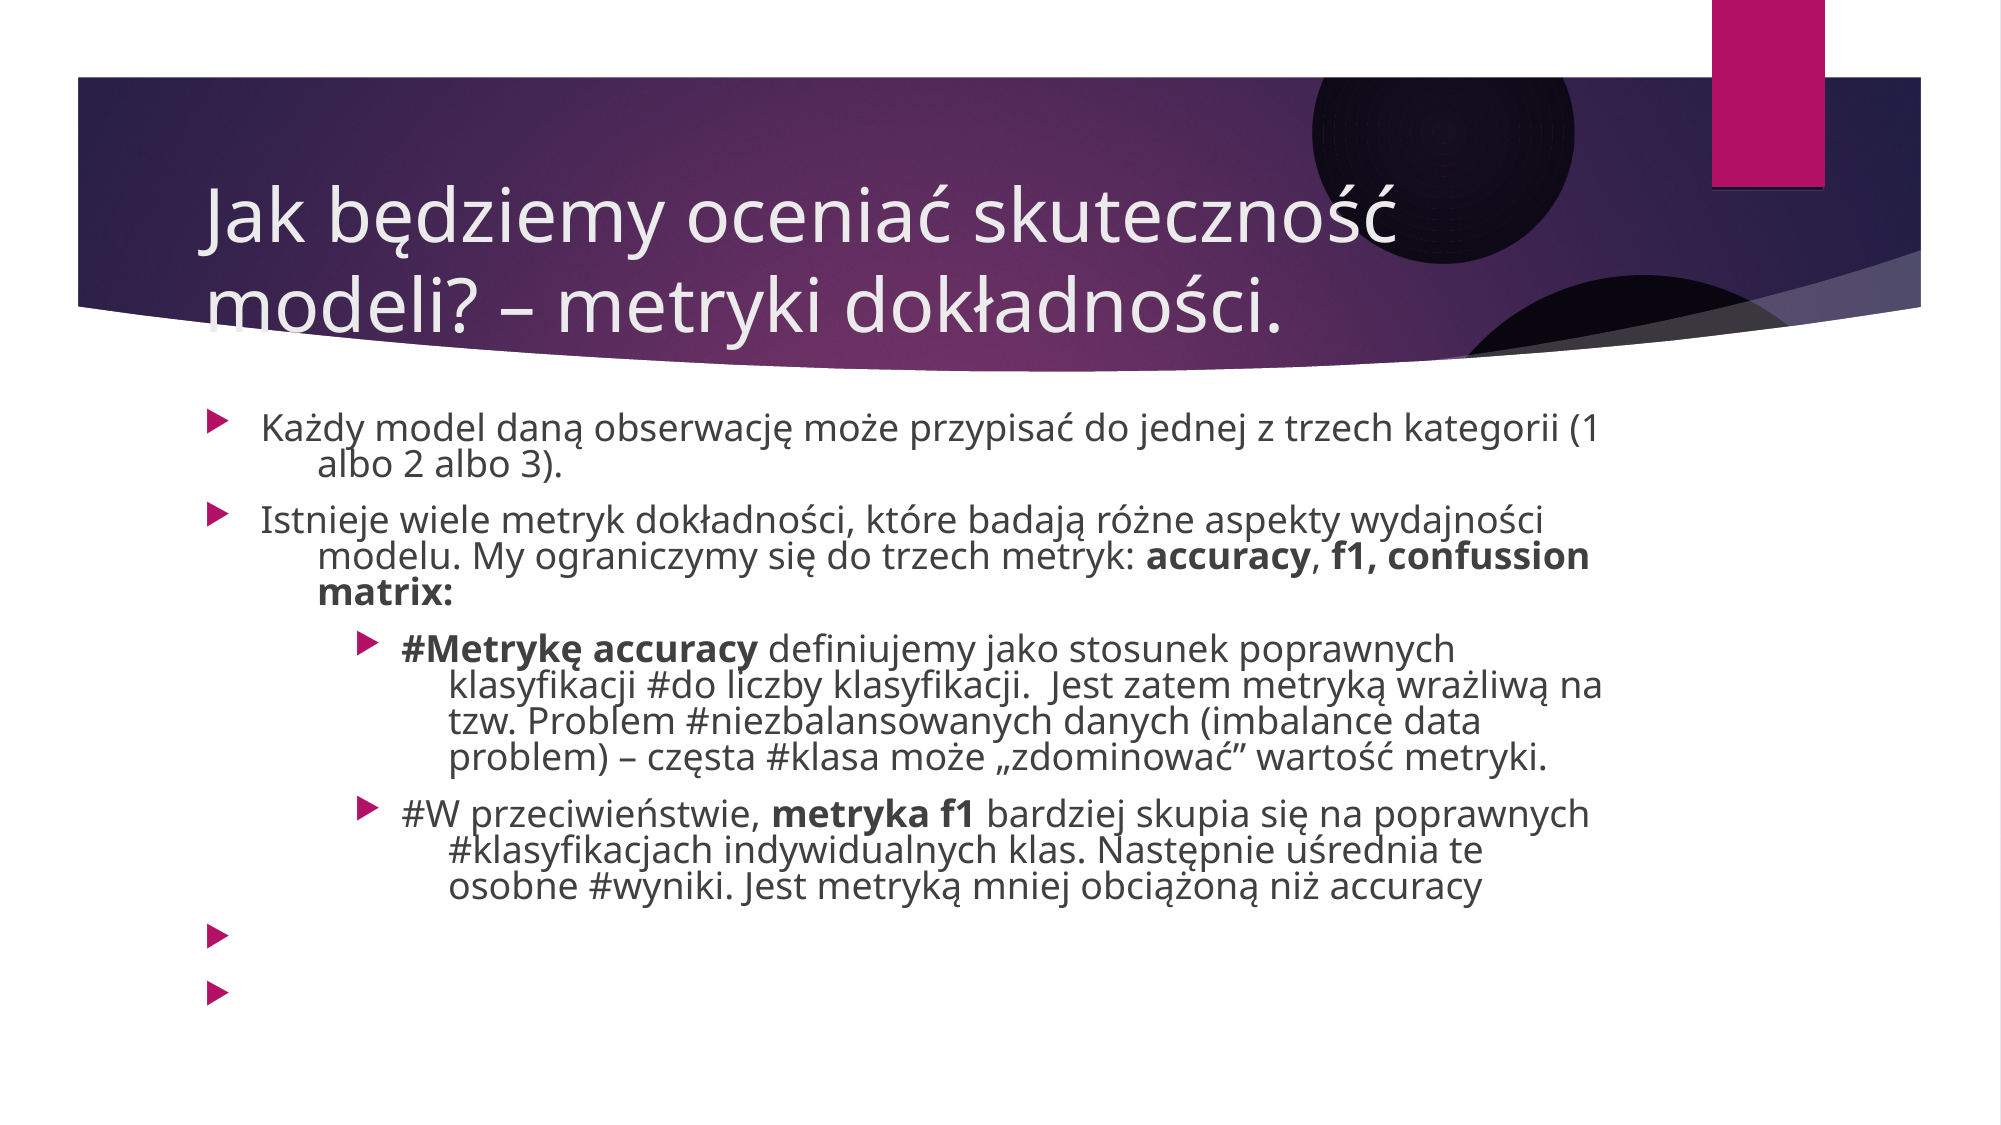

# Jak będziemy oceniać skuteczność modeli? – metryki dokładności.
Każdy model daną obserwację może przypisać do jednej z trzech kategorii (1 albo 2 albo 3).
Istnieje wiele metryk dokładności, które badają różne aspekty wydajności modelu. My ograniczymy się do trzech metryk: accuracy, f1, confussion matrix:
#Metrykę accuracy definiujemy jako stosunek poprawnych klasyfikacji #do liczby klasyfikacji. Jest zatem metryką wrażliwą na tzw. Problem #niezbalansowanych danych (imbalance data problem) – częsta #klasa może „zdominować” wartość metryki.
#W przeciwieństwie, metryka f1 bardziej skupia się na poprawnych #klasyfikacjach indywidualnych klas. Następnie uśrednia te osobne #wyniki. Jest metryką mniej obciążoną niż accuracy